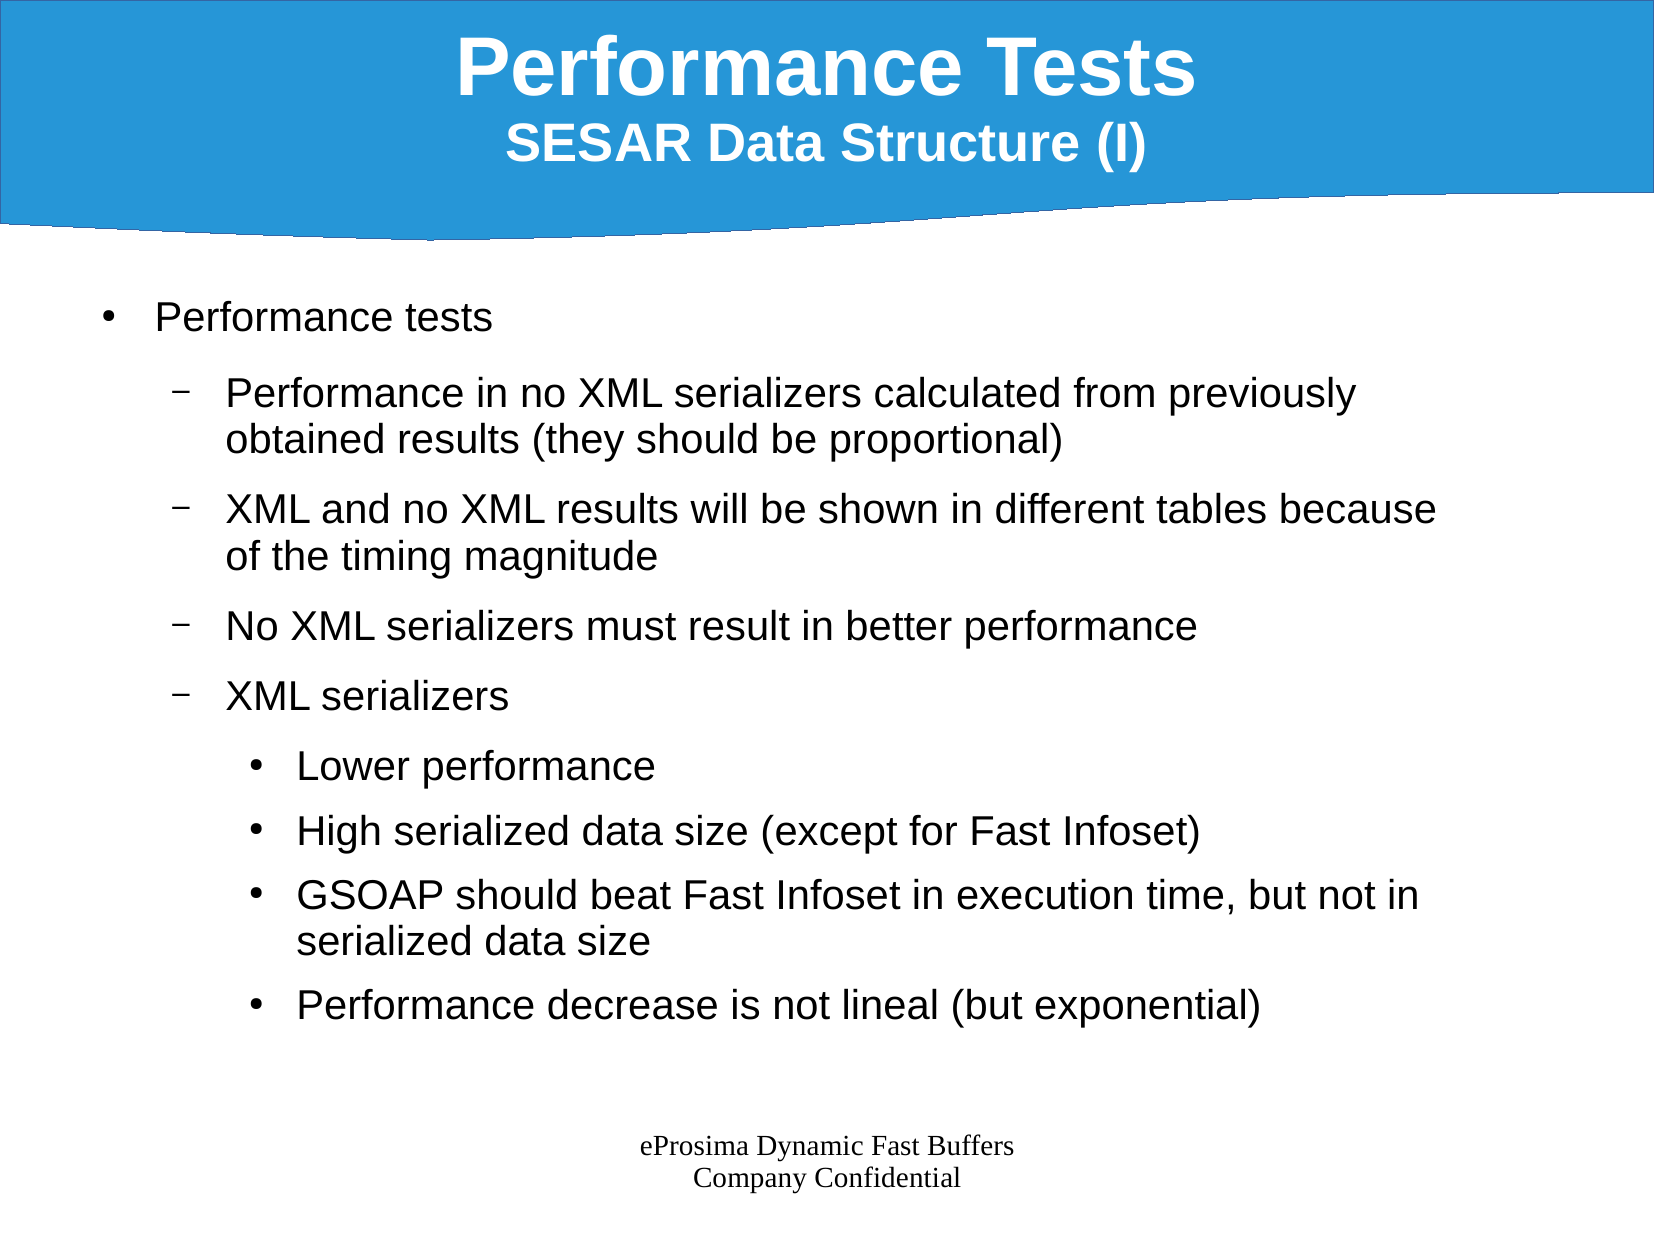

Performance Tests
SESAR Data Structure (I)
# Performance tests
Performance in no XML serializers calculated from previously obtained results (they should be proportional)
XML and no XML results will be shown in different tables because of the timing magnitude
No XML serializers must result in better performance
XML serializers
Lower performance
High serialized data size (except for Fast Infoset)
GSOAP should beat Fast Infoset in execution time, but not in serialized data size
Performance decrease is not lineal (but exponential)
eProsima Dynamic Fast Buffers